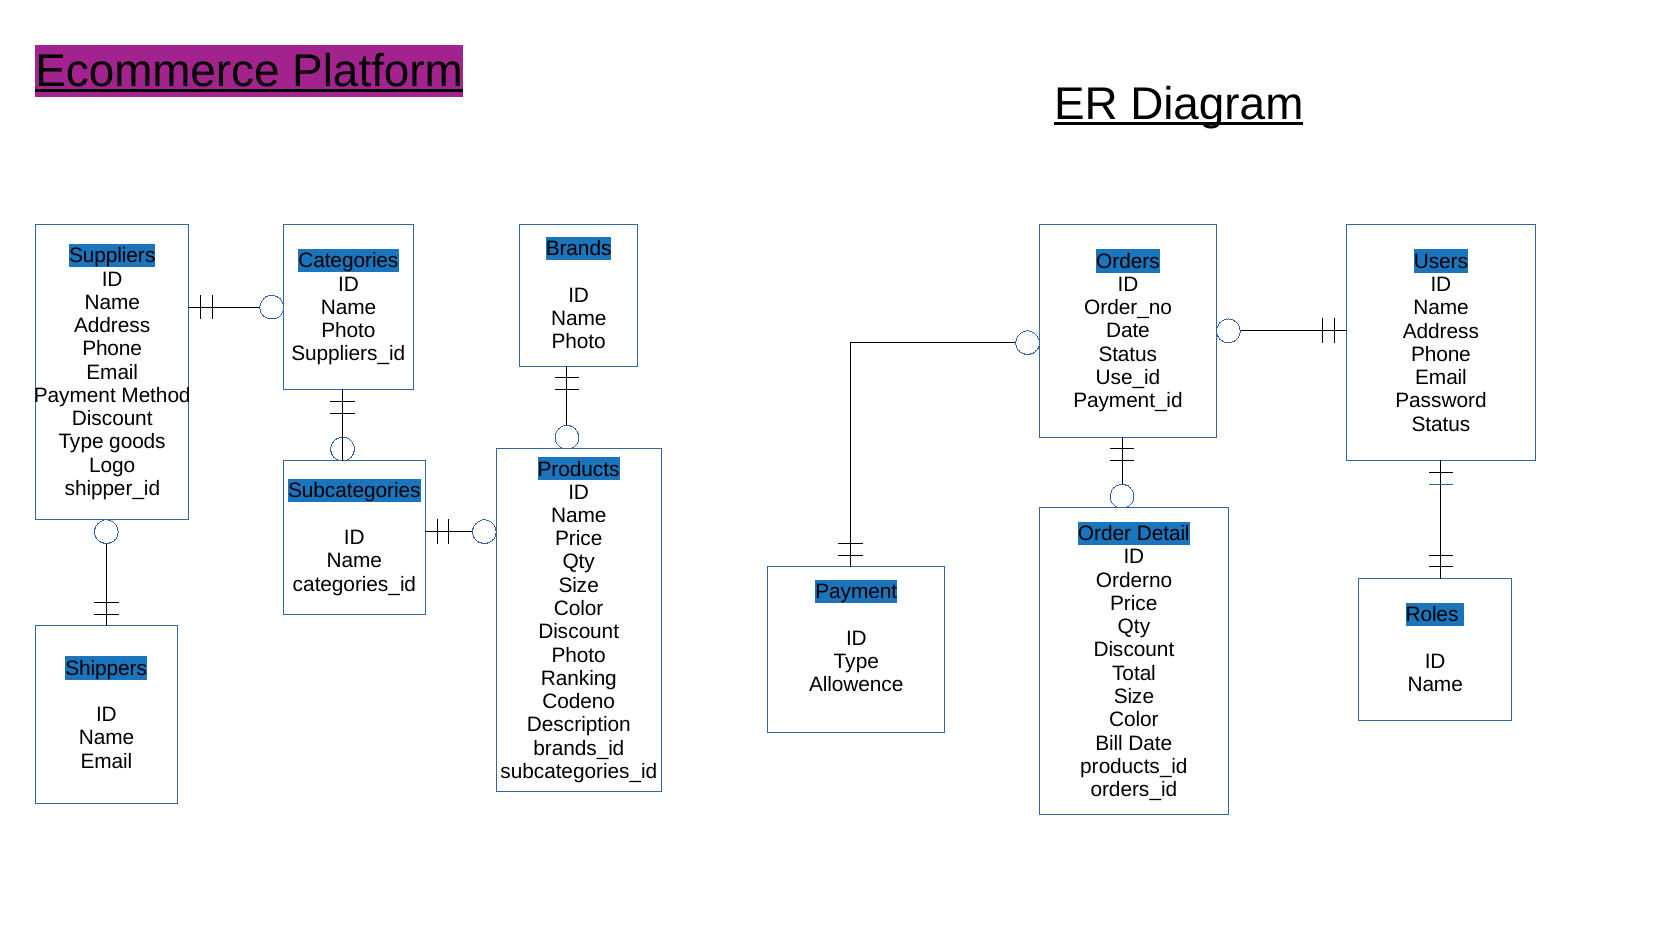

# Ecommerce Platform
ER Diagram
Suppliers
ID
Name
Address
Phone
Email
Payment Method
Discount
Type goods
Logo
shipper_id
Categories
ID
Name
Photo
Suppliers_id
Brands
ID
Name
Photo
Orders
ID
Order_no
Date
Status
Use_id
Payment_id
Users
ID
Name
Address
Phone
Email
Password
Status
Products
ID
Name
Price
Qty
Size
Color
Discount
Photo
Ranking
Codeno
Description
brands_id
subcategories_id
Subcategories
ID
Name
categories_id
Order Detail
ID
Orderno
Price
Qty
Discount
Total
Size
Color
Bill Date
products_id
orders_id
Payment
ID
Type
Allowence
Roles
ID
Name
Shippers
ID
Name
Email